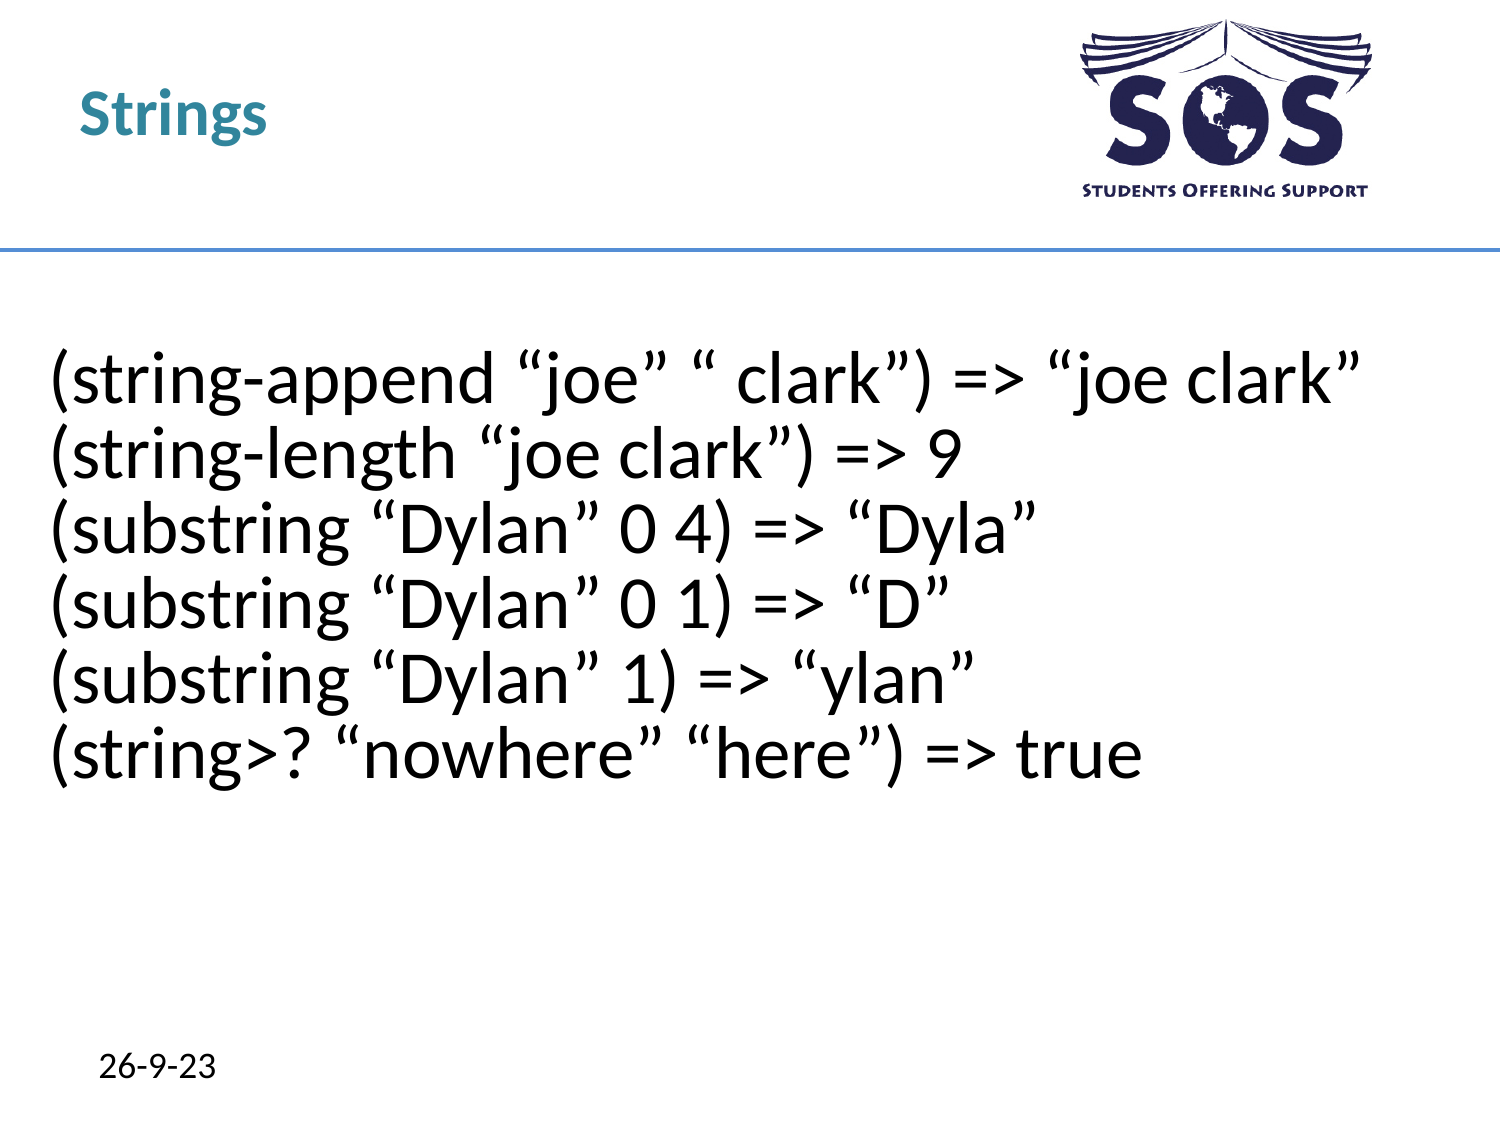

# Strings
(string-append “joe” “ clark”) => “joe clark”
(string-length “joe clark”) => 9
(substring “Dylan” 0 4) => “Dyla”
(substring “Dylan” 0 1) => “D”
(substring “Dylan” 1) => “ylan”
(string>? “nowhere” “here”) => true